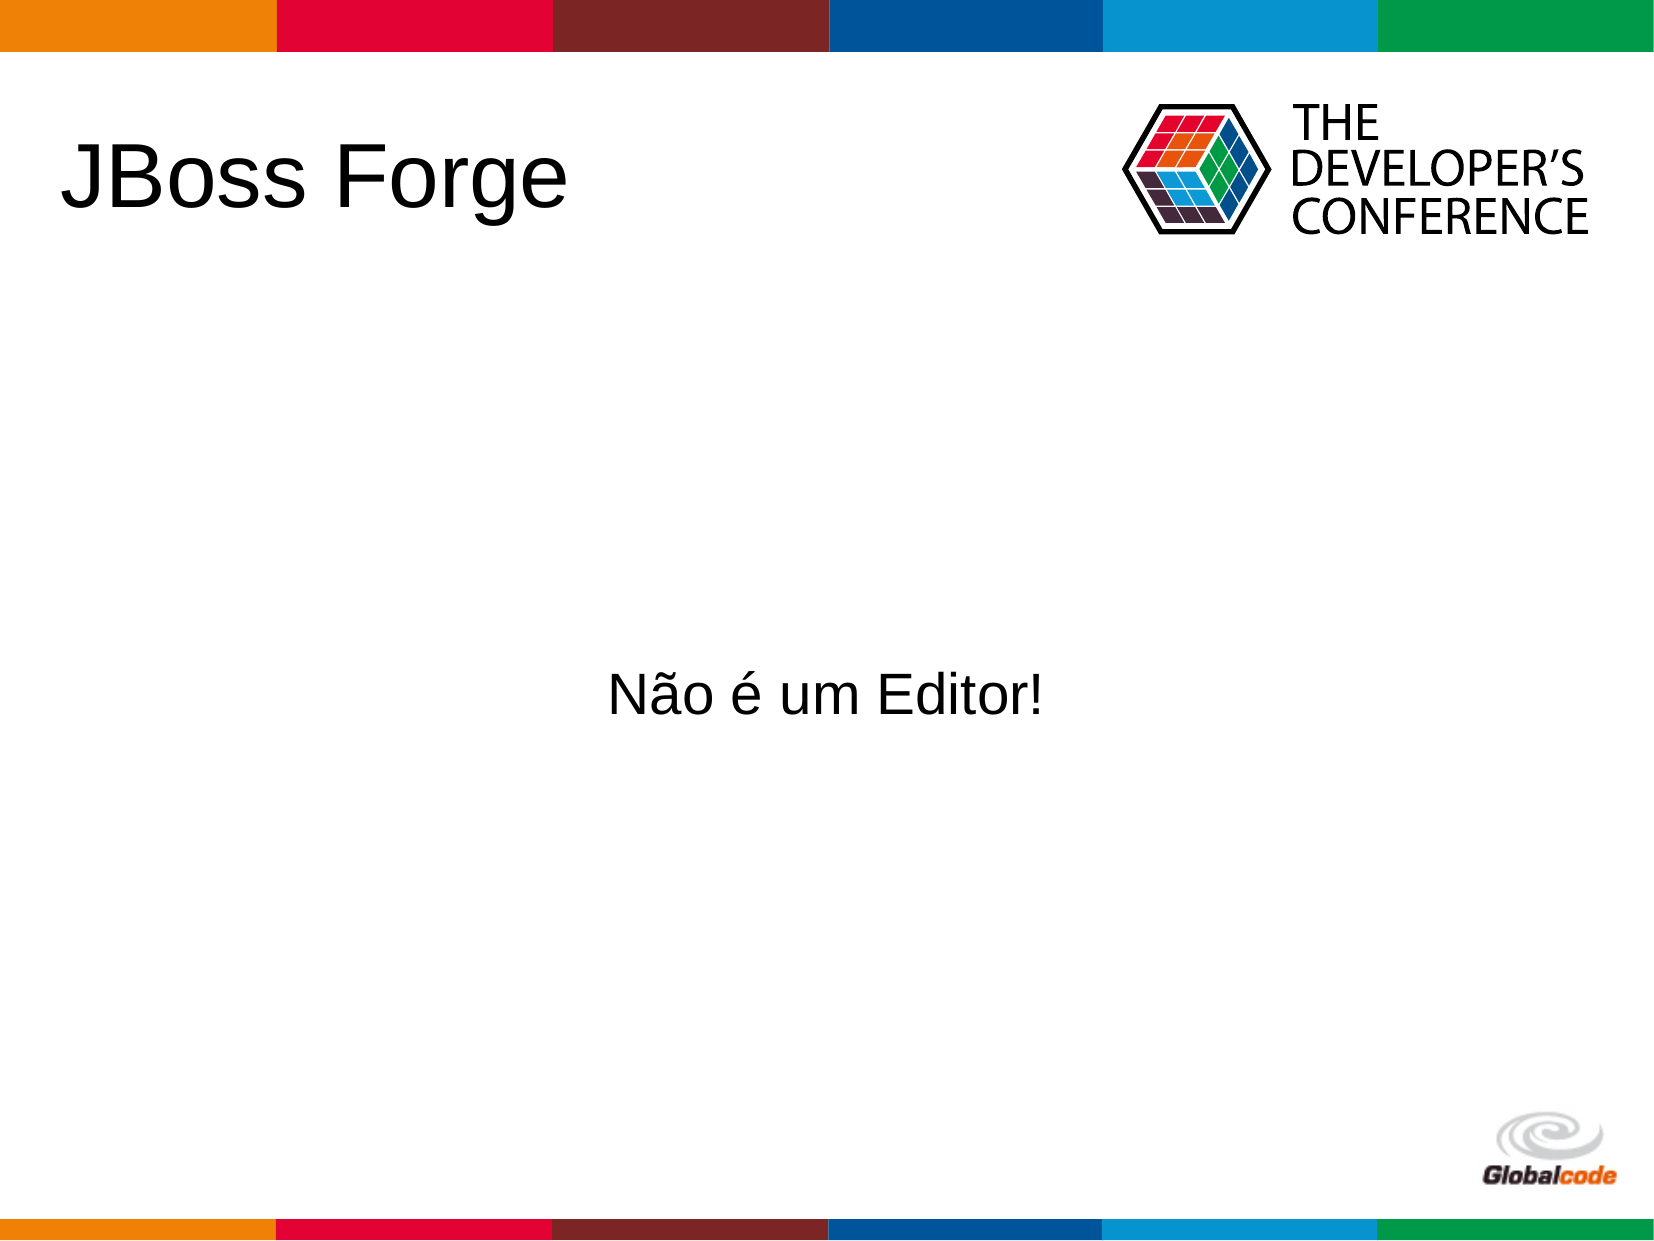

# JBoss Forge
Não é um Editor!